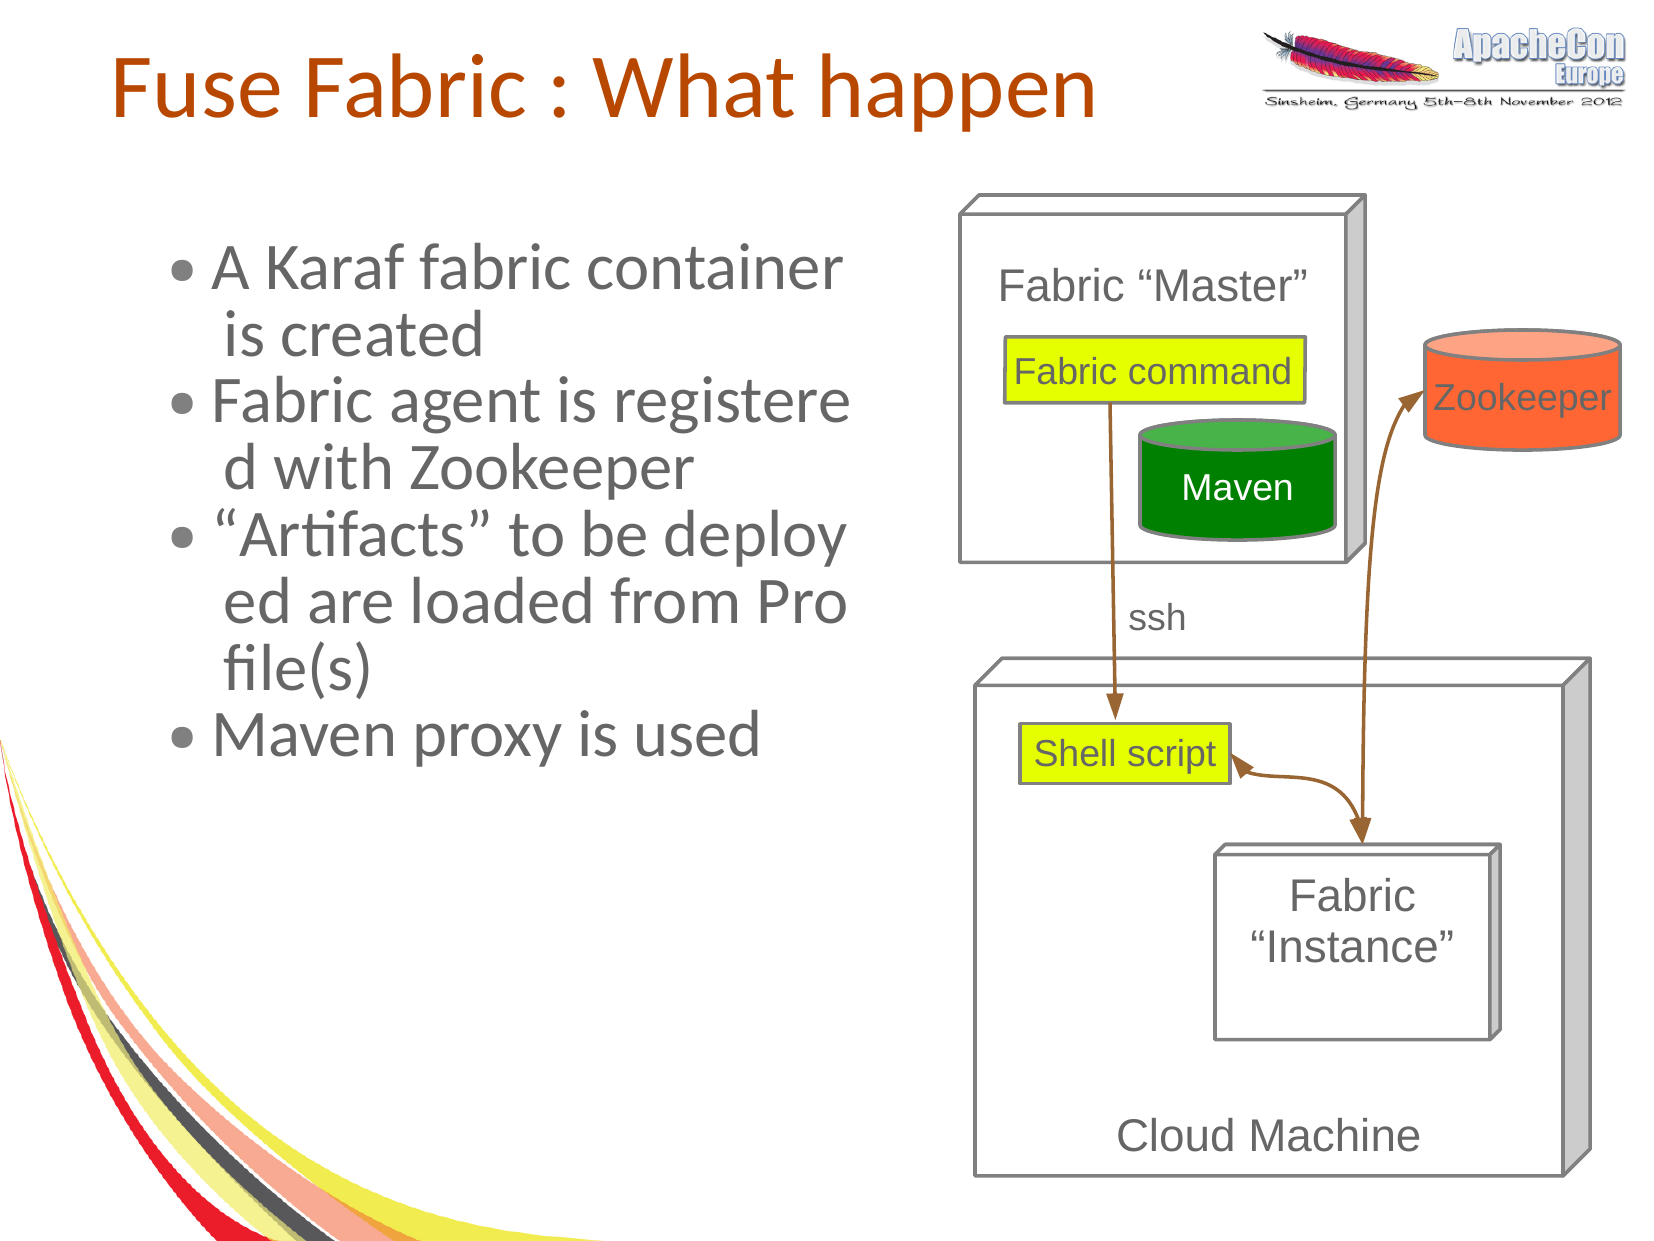

# Fuse Fabric : What happen
Fabric “Master”
 A Karaf fabric container is created
 Fabric agent is registered with Zookeeper
 “Artifacts” to be deployed are loaded from Profile(s)
 Maven proxy is used
Zookeeper
Fabric command
Maven
ssh
Cloud Machine
Shell script
Fabric
“Instance”